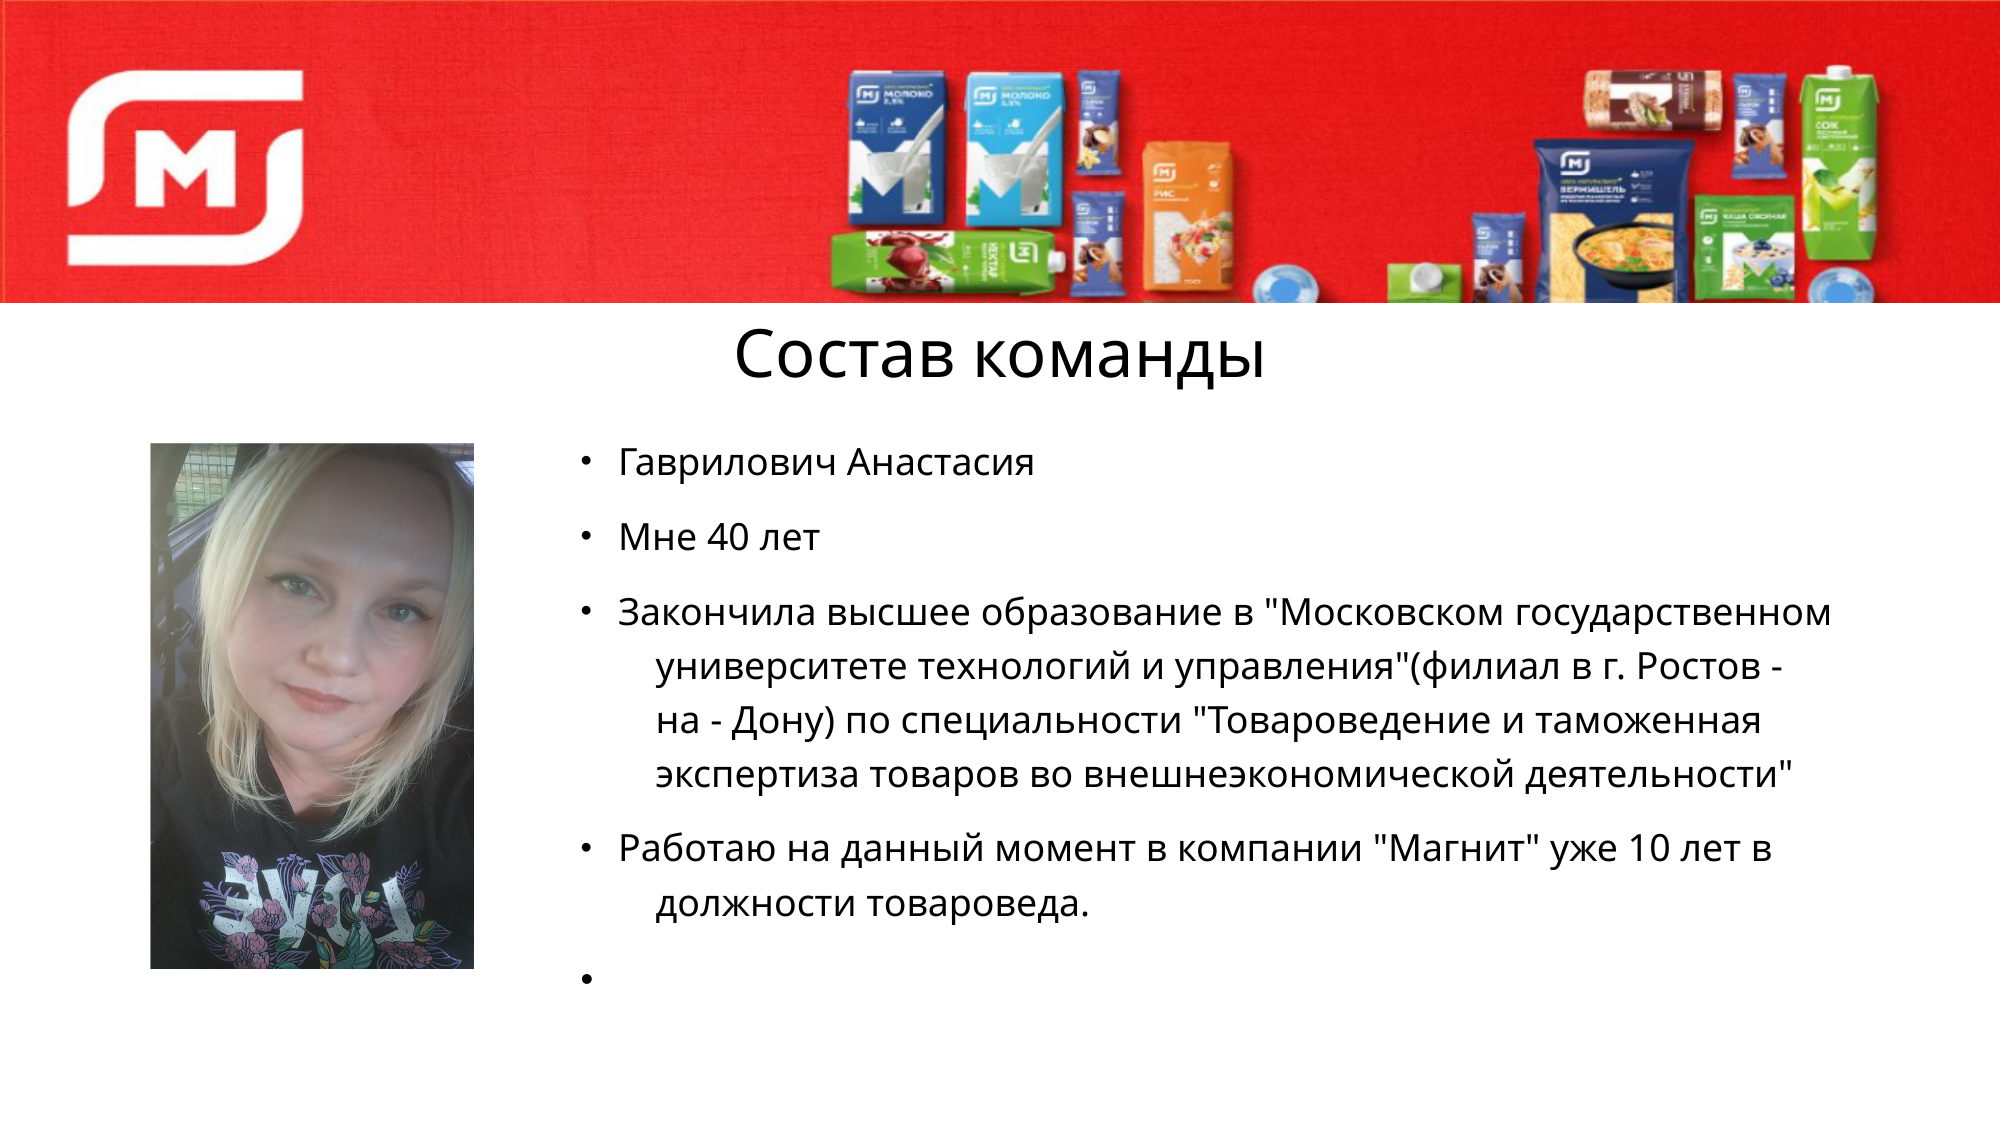

# Состав команды
Гаврилович Анастасия
Мне 40 лет
Закончила высшее образование в "Московском государственном университете технологий и управления"(филиал в г. Ростов - на - Дону) по специальности "Товароведение и таможенная экспертиза товаров во внешнеэкономической деятельности"
Работаю на данный момент в компании "Магнит" уже 10 лет в должности товароведа.